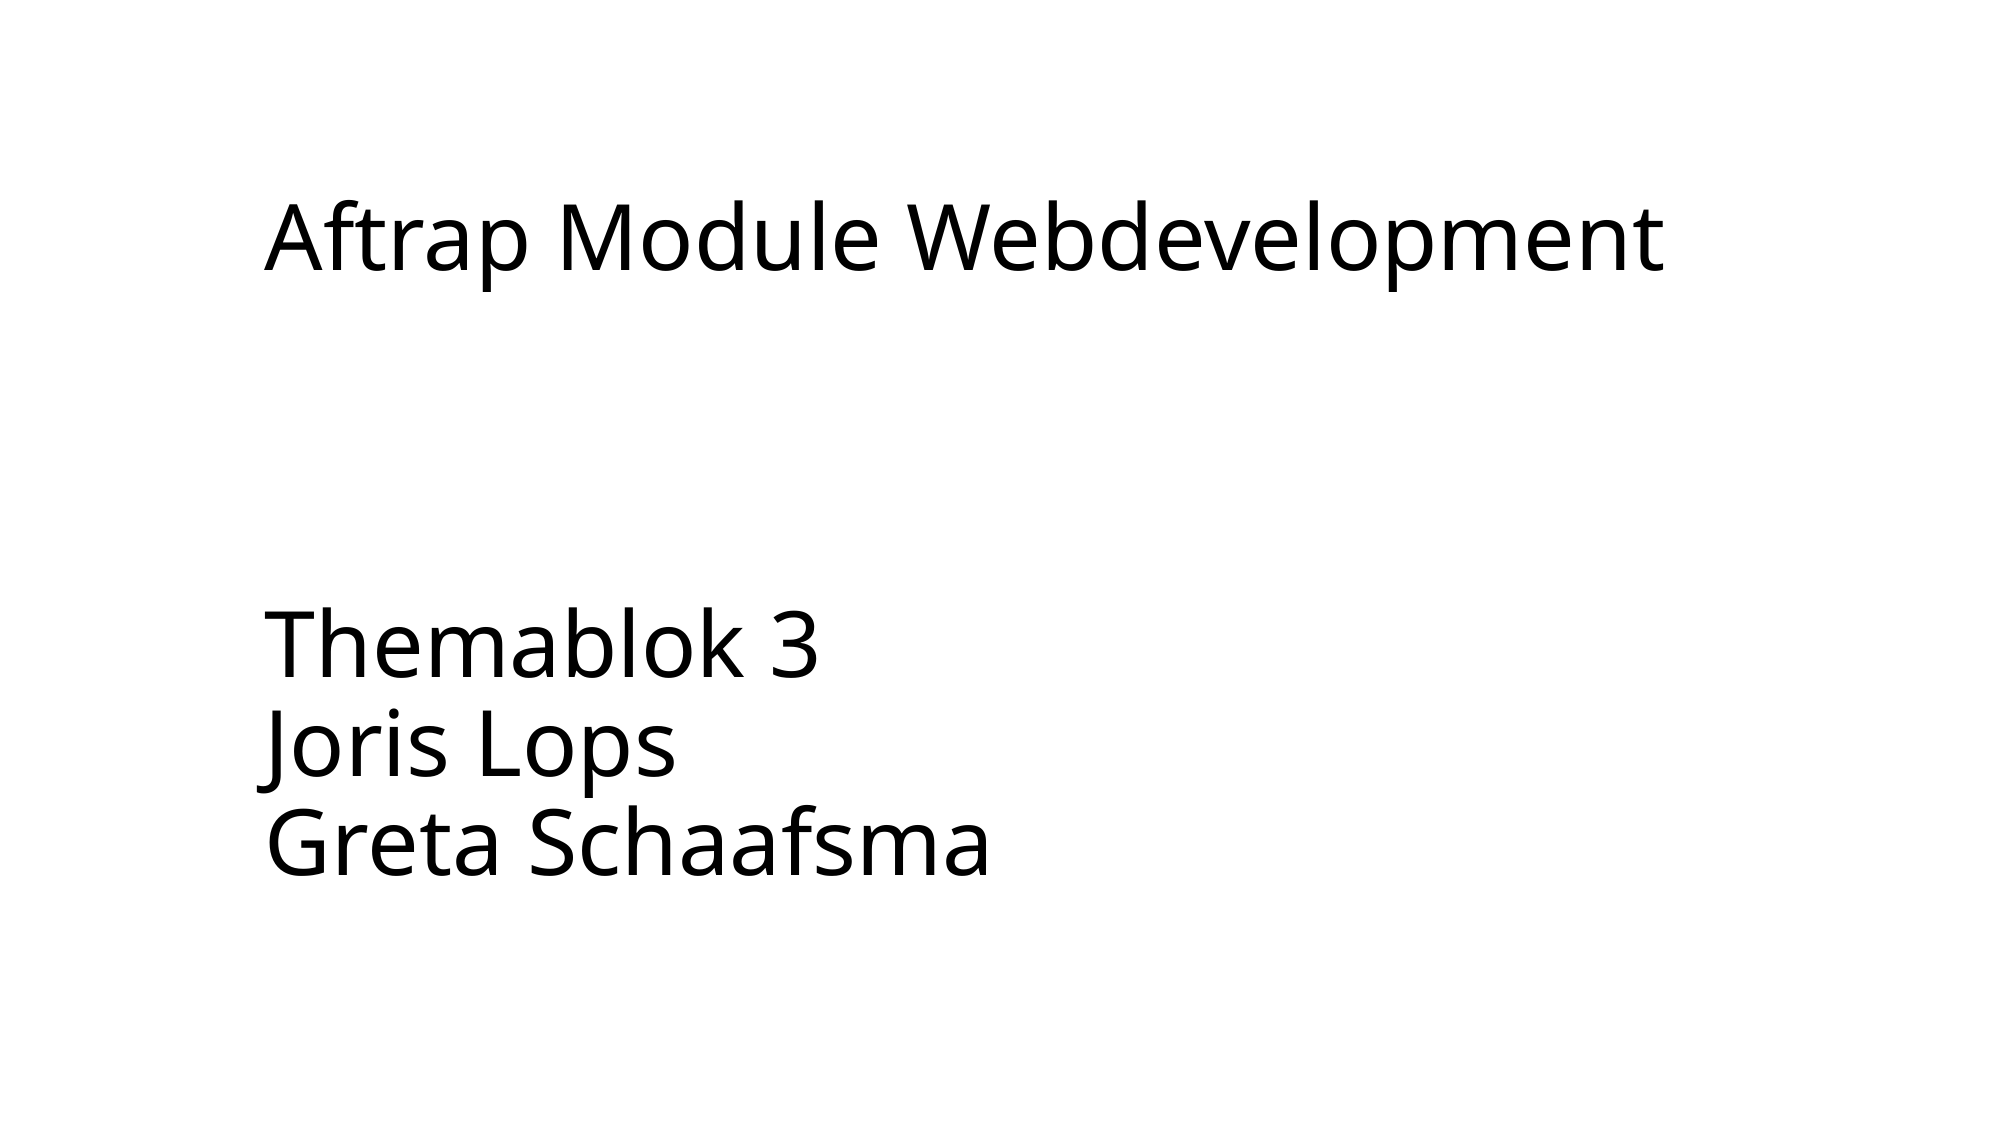

# Aftrap Module Webdevelopment
Themablok 3
Joris Lops
Greta Schaafsma